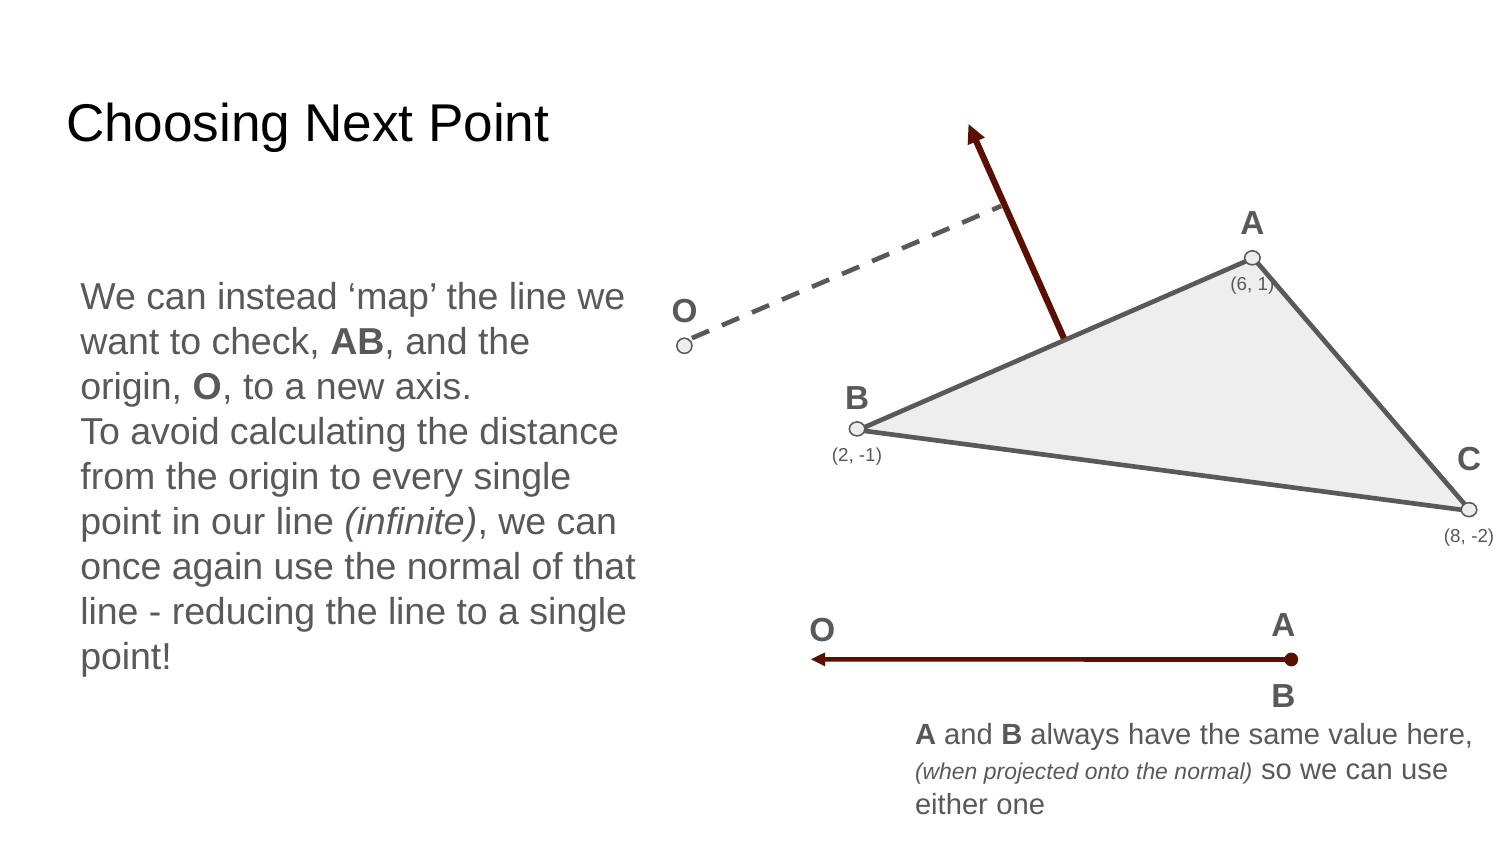

# Choosing Next Point
A
(6, 1)
We can instead ‘map’ the line we want to check, AB, and the origin, O, to a new axis.
To avoid calculating the distance from the origin to every single point in our line (infinite), we can once again use the normal of that line - reducing the line to a single point!
O
B
(2, -1)
C
(8, -2)
A
O
B
A and B always have the same value here, (when projected onto the normal) so we can use either one